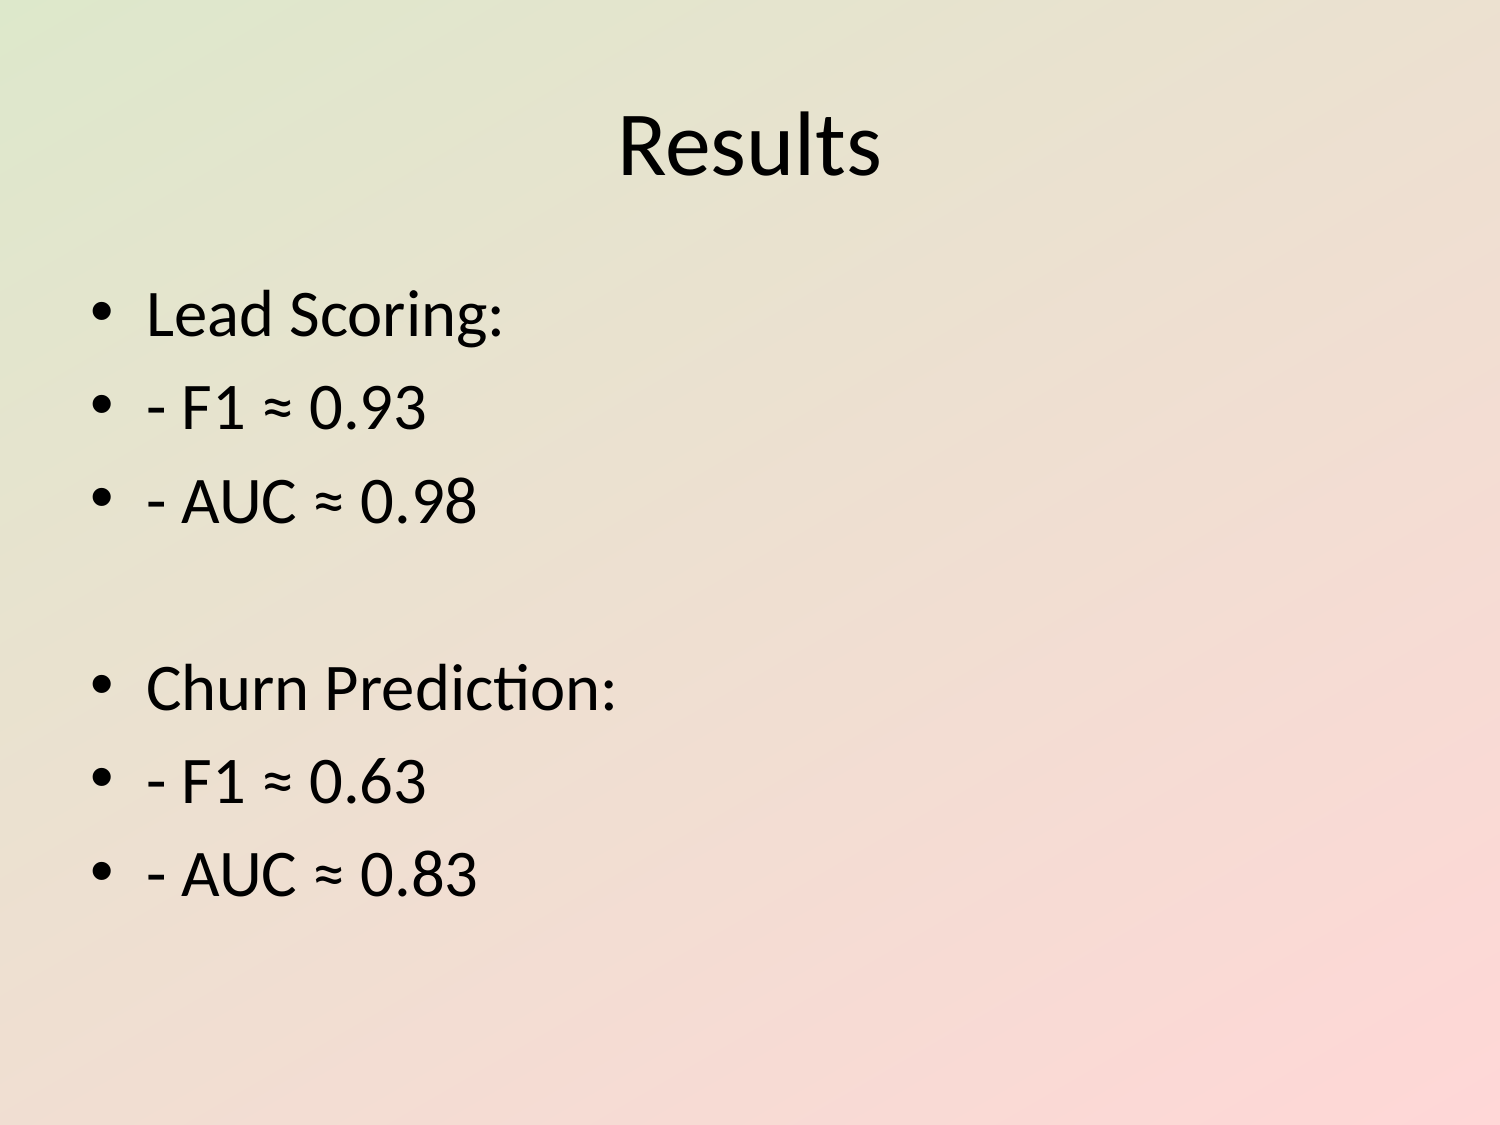

# Results
Lead Scoring:
- F1 ≈ 0.93
- AUC ≈ 0.98
Churn Prediction:
- F1 ≈ 0.63
- AUC ≈ 0.83